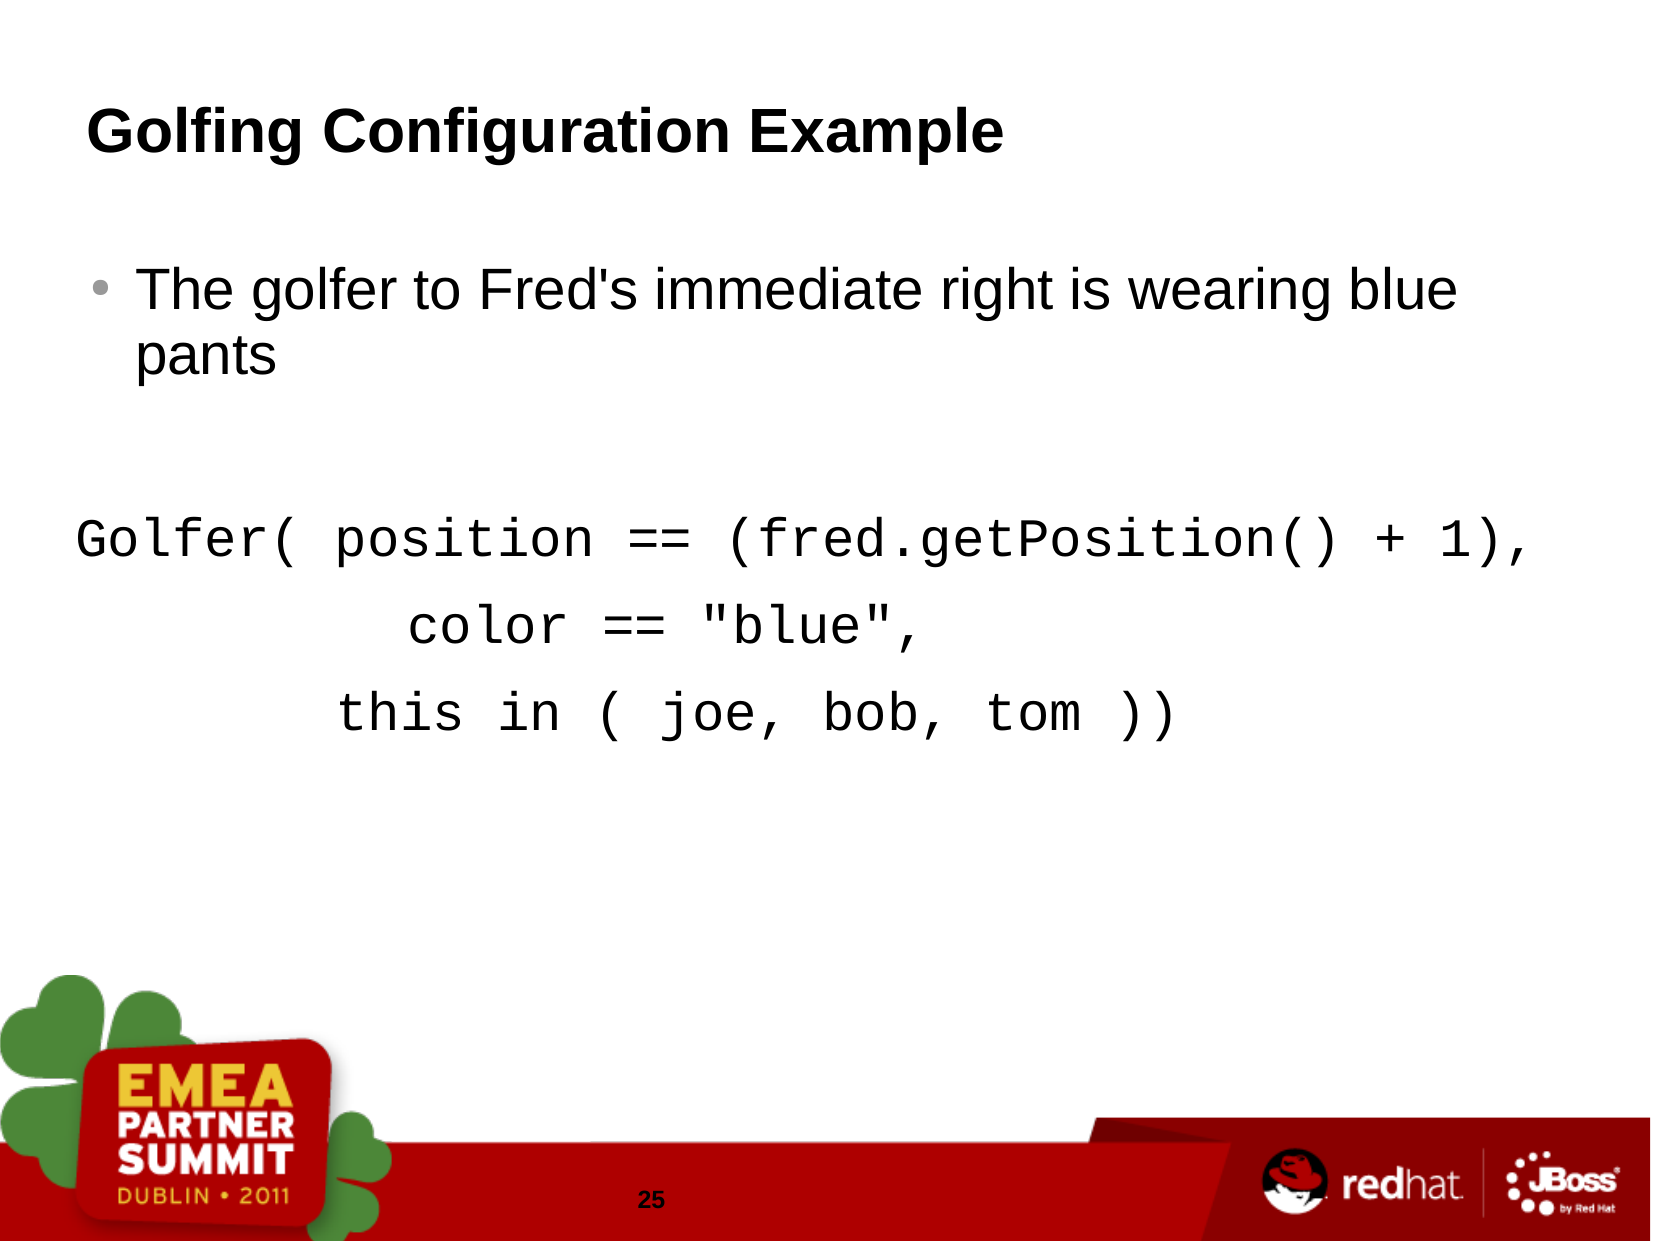

# Golfing Configuration Example
The golfer to Fred's immediate right is wearing blue pants
Golfer( position == (fred.getPosition() + 1),
 		 color == "blue",
 this in ( joe, bob, tom ))